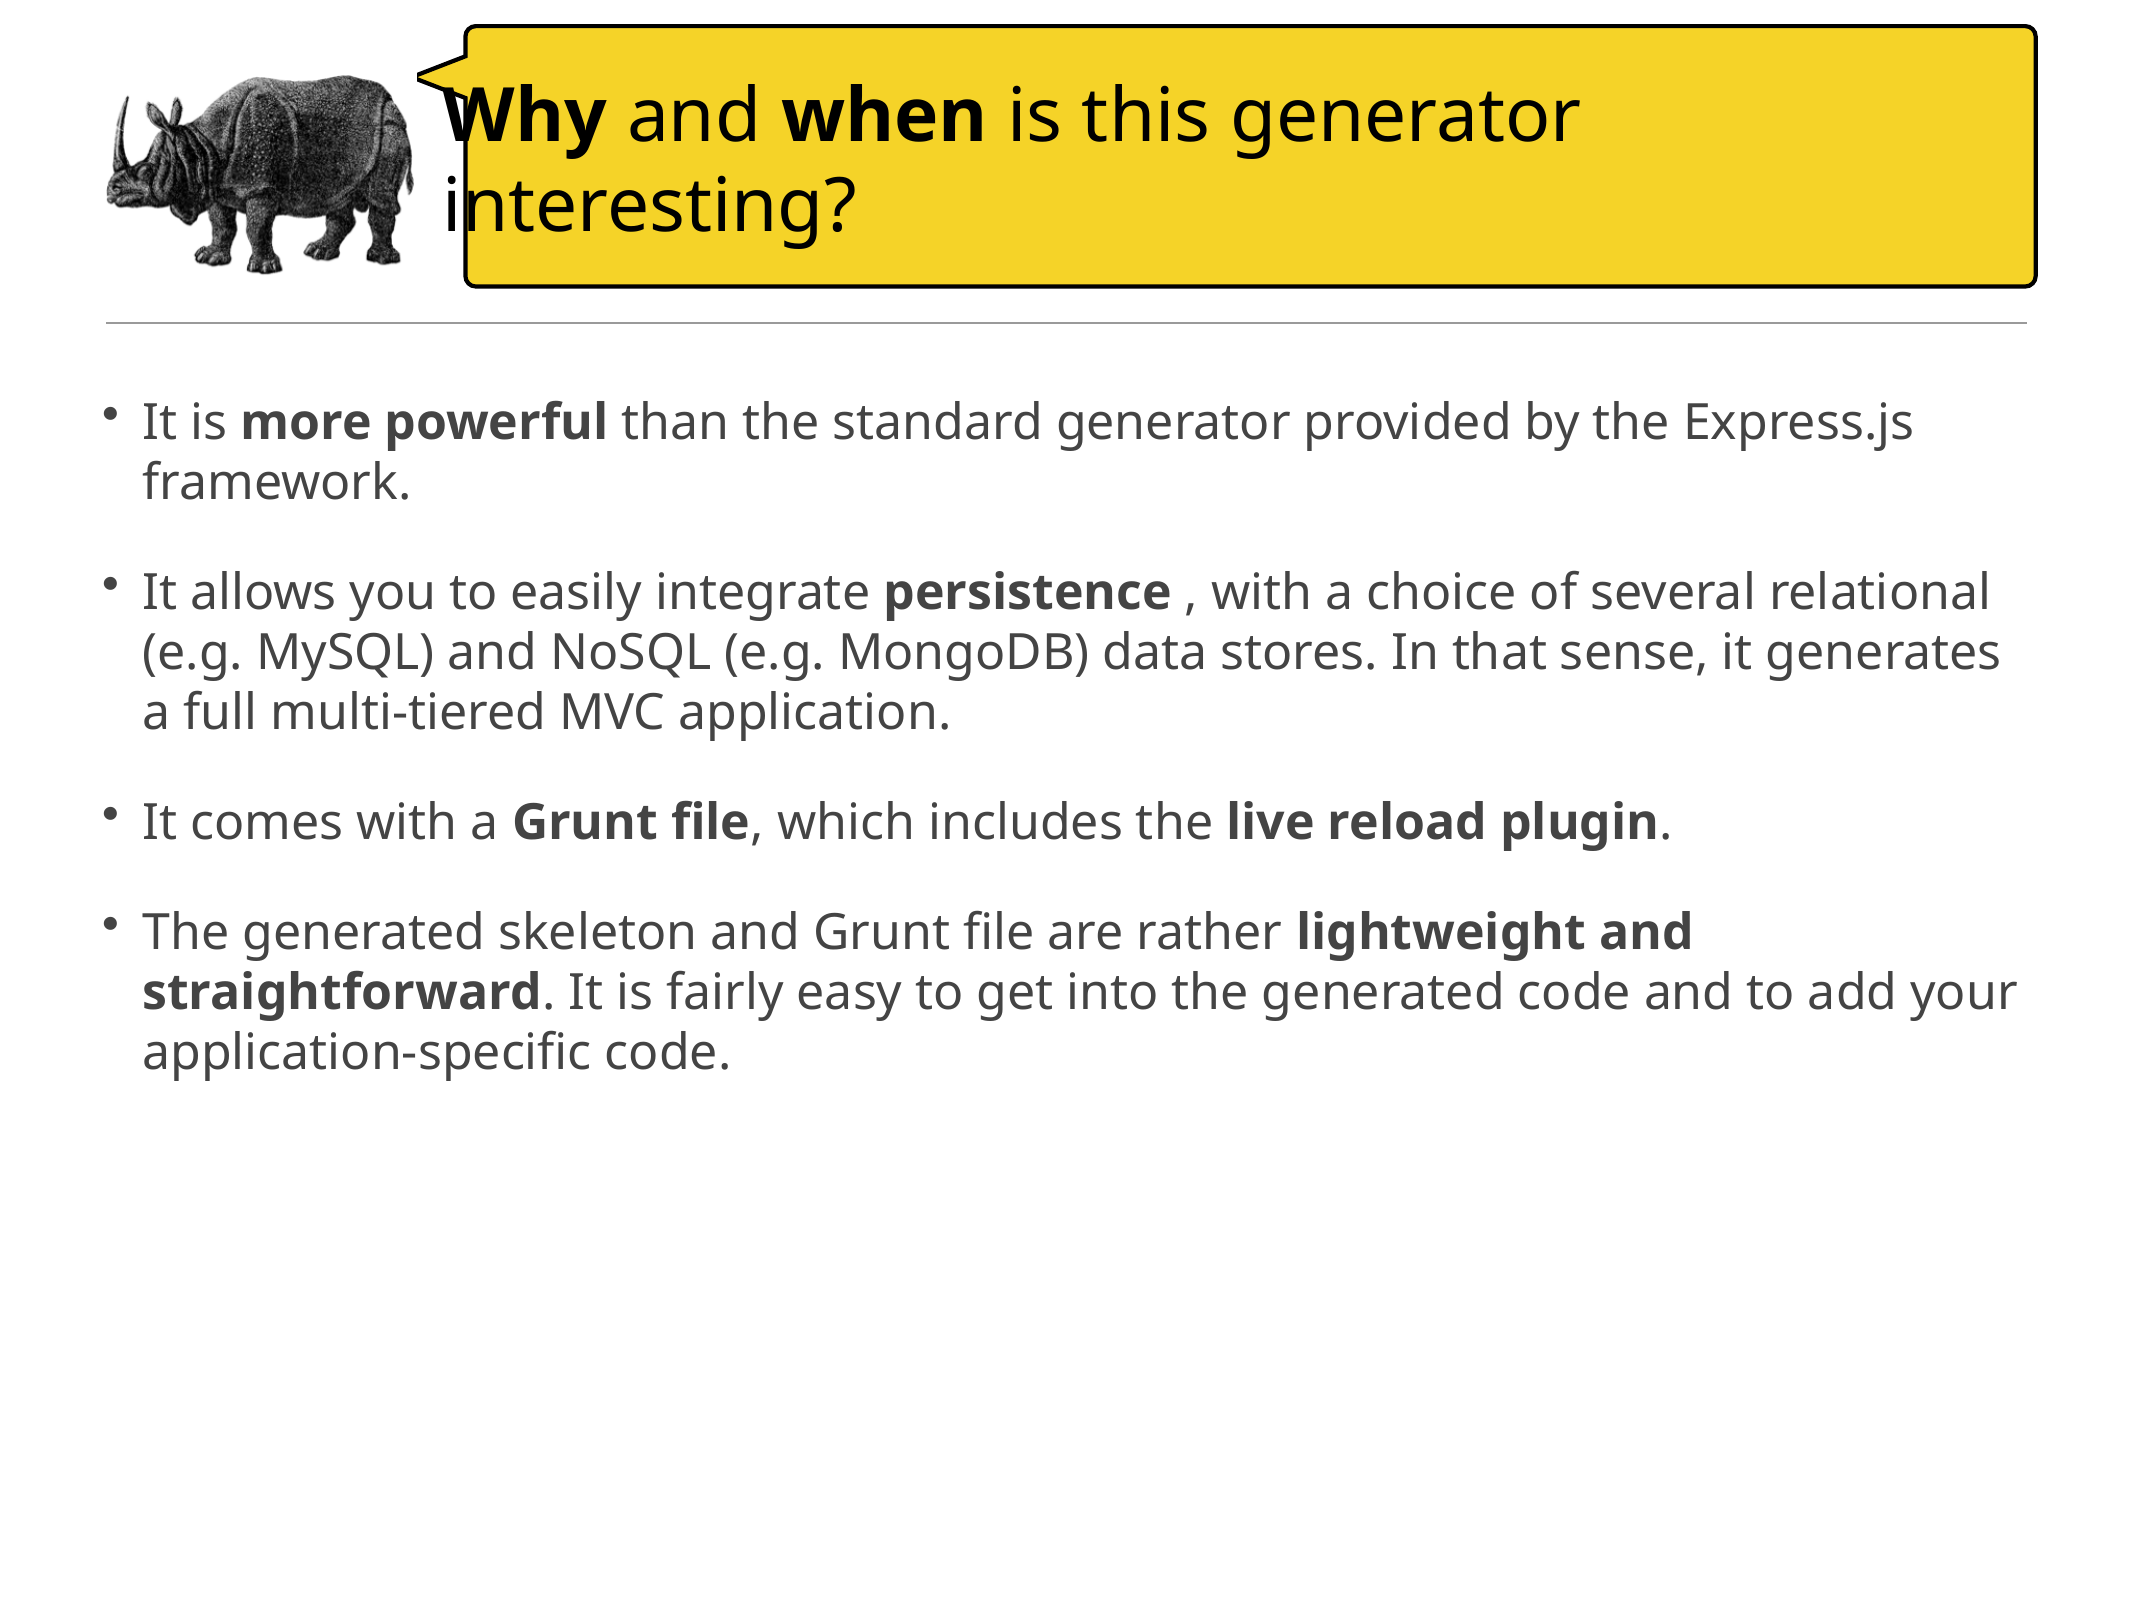

Why and when is this generator interesting?
# It is more powerful than the standard generator provided by the Express.js framework.
It allows you to easily integrate persistence , with a choice of several relational (e.g. MySQL) and NoSQL (e.g. MongoDB) data stores. In that sense, it generates a full multi-tiered MVC application.
It comes with a Grunt file, which includes the live reload plugin.
The generated skeleton and Grunt file are rather lightweight and straightforward. It is fairly easy to get into the generated code and to add your application-specific code.